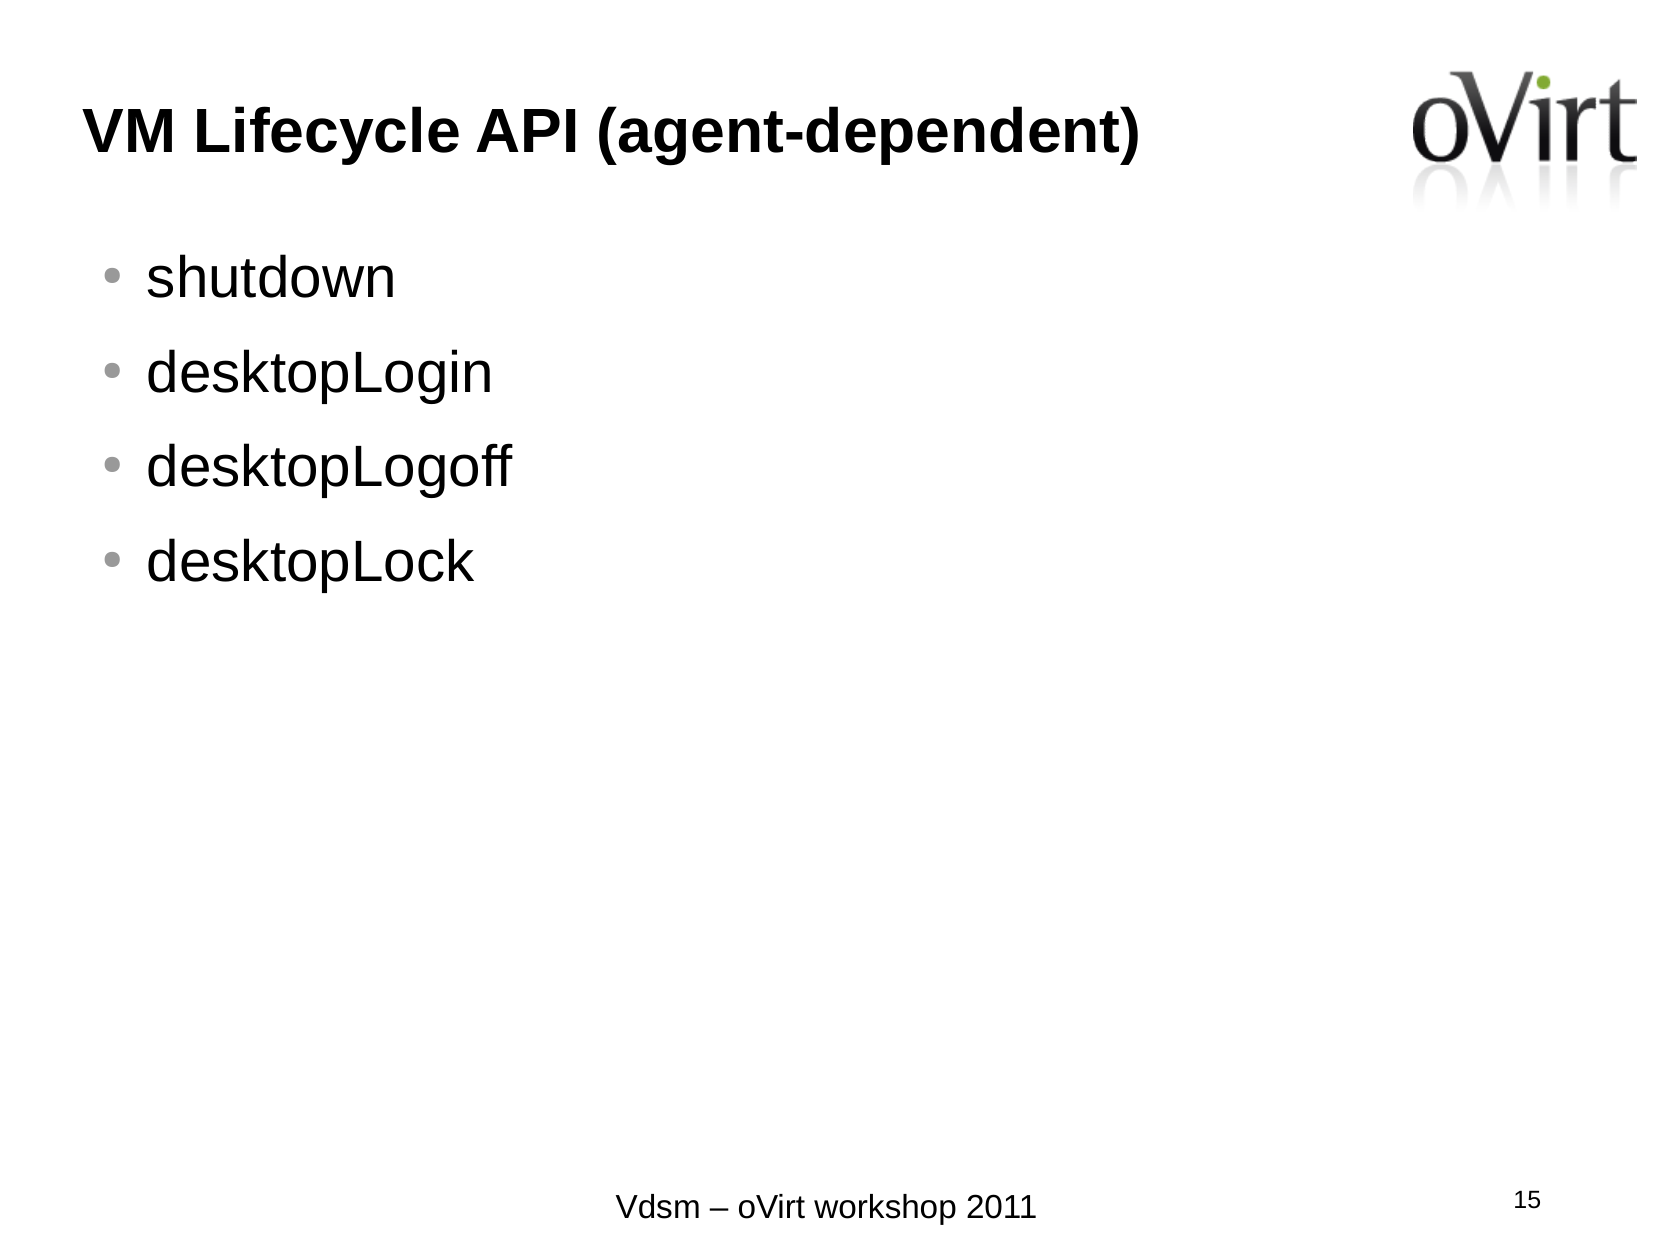

# VM Lifecycle API (agent-dependent)
shutdown
desktopLogin
desktopLogoff
desktopLock